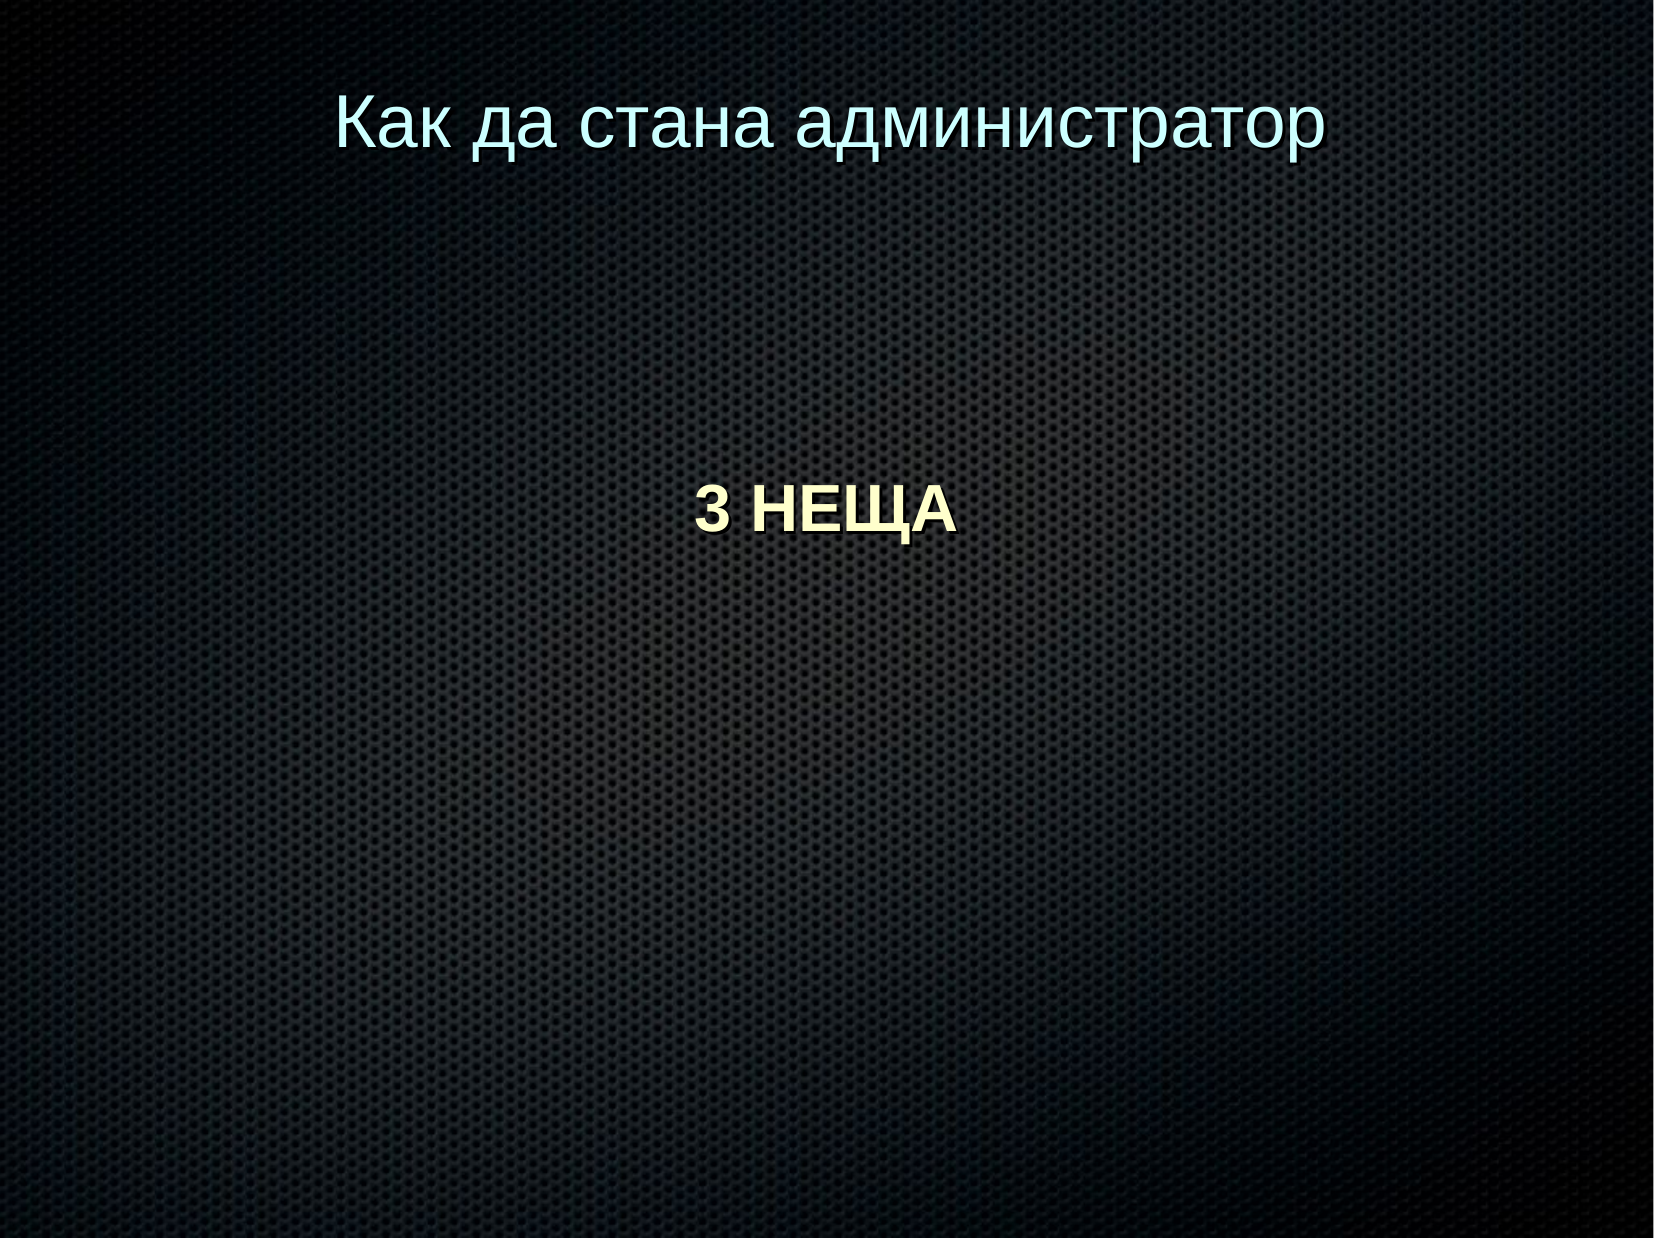

# Как да стана администратор
3 НЕЩА